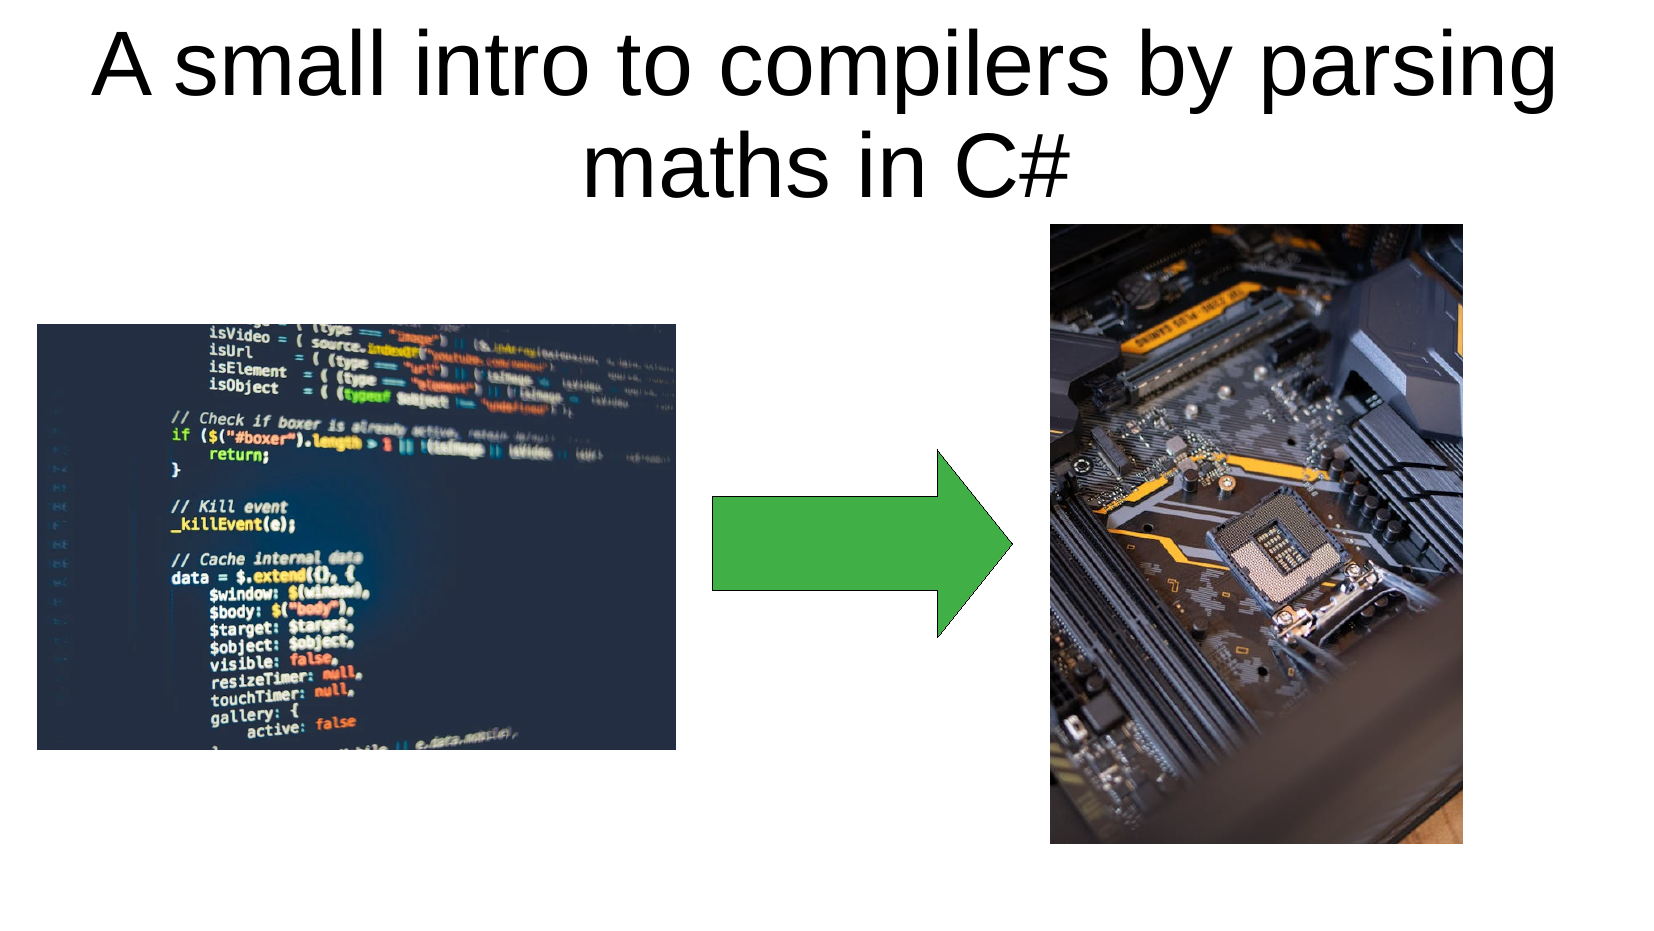

# A small intro to compilers by parsing maths in C#